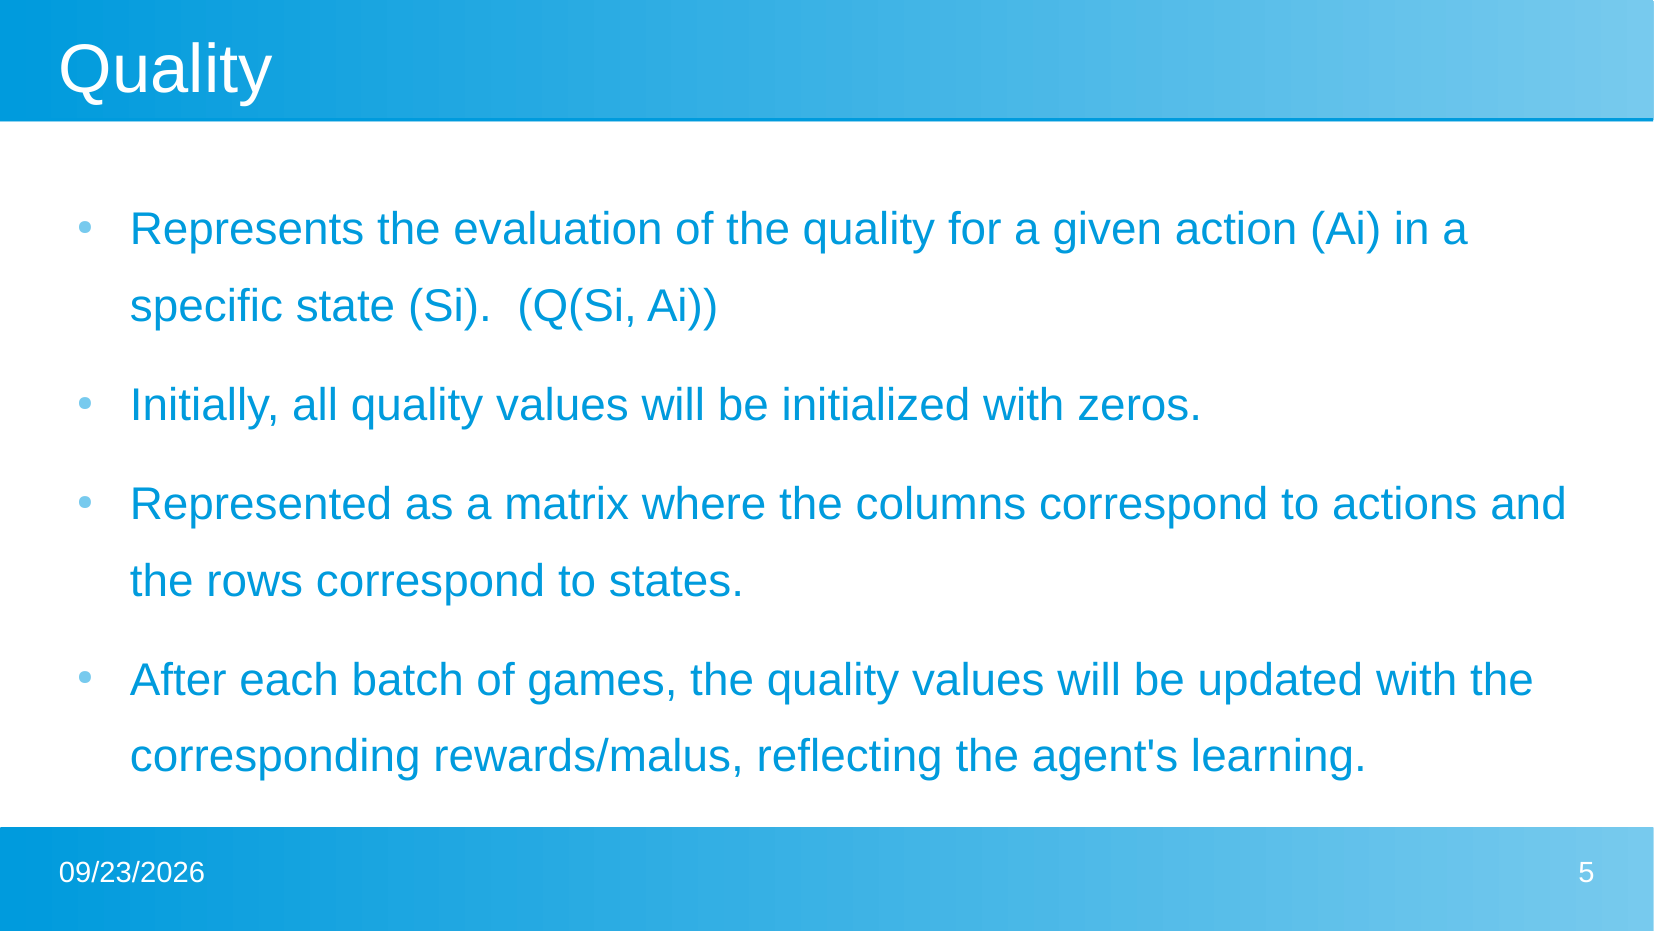

# Quality
Represents the evaluation of the quality for a given action (Ai) in a specific state (Si). (Q(Si, Ai))
Initially, all quality values will be initialized with zeros.
Represented as a matrix where the columns correspond to actions and the rows correspond to states.
After each batch of games, the quality values will be updated with the corresponding rewards/malus, reflecting the agent's learning.
5